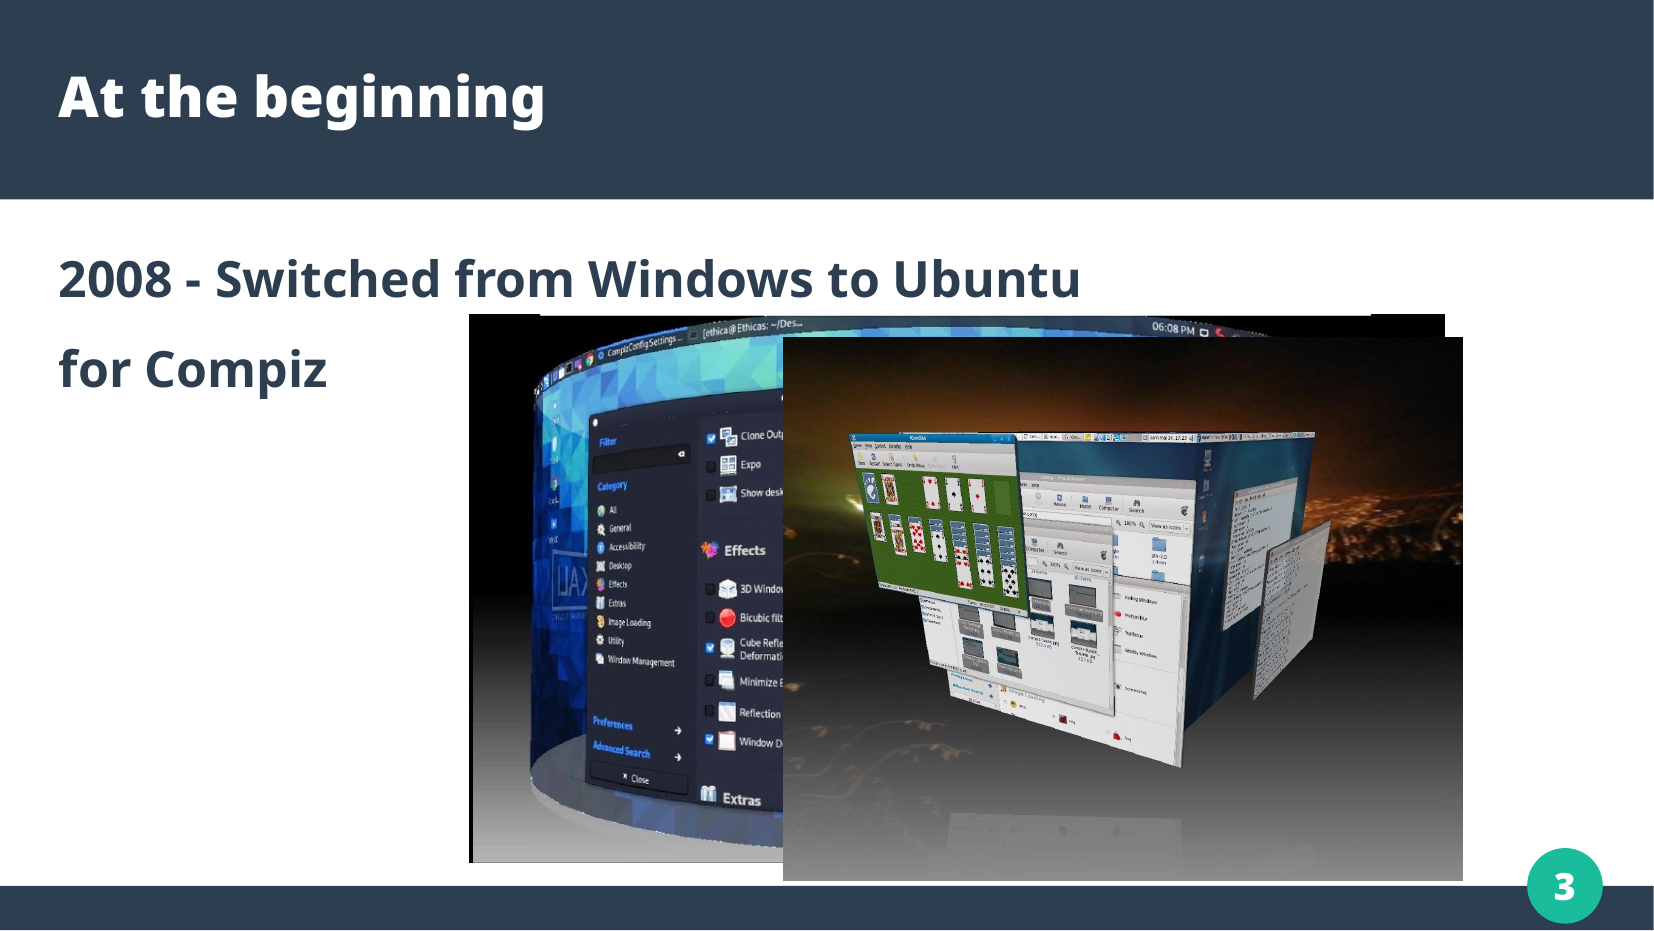

# At the beginning
2008 - Switched from Windows to Ubuntu
for Compiz